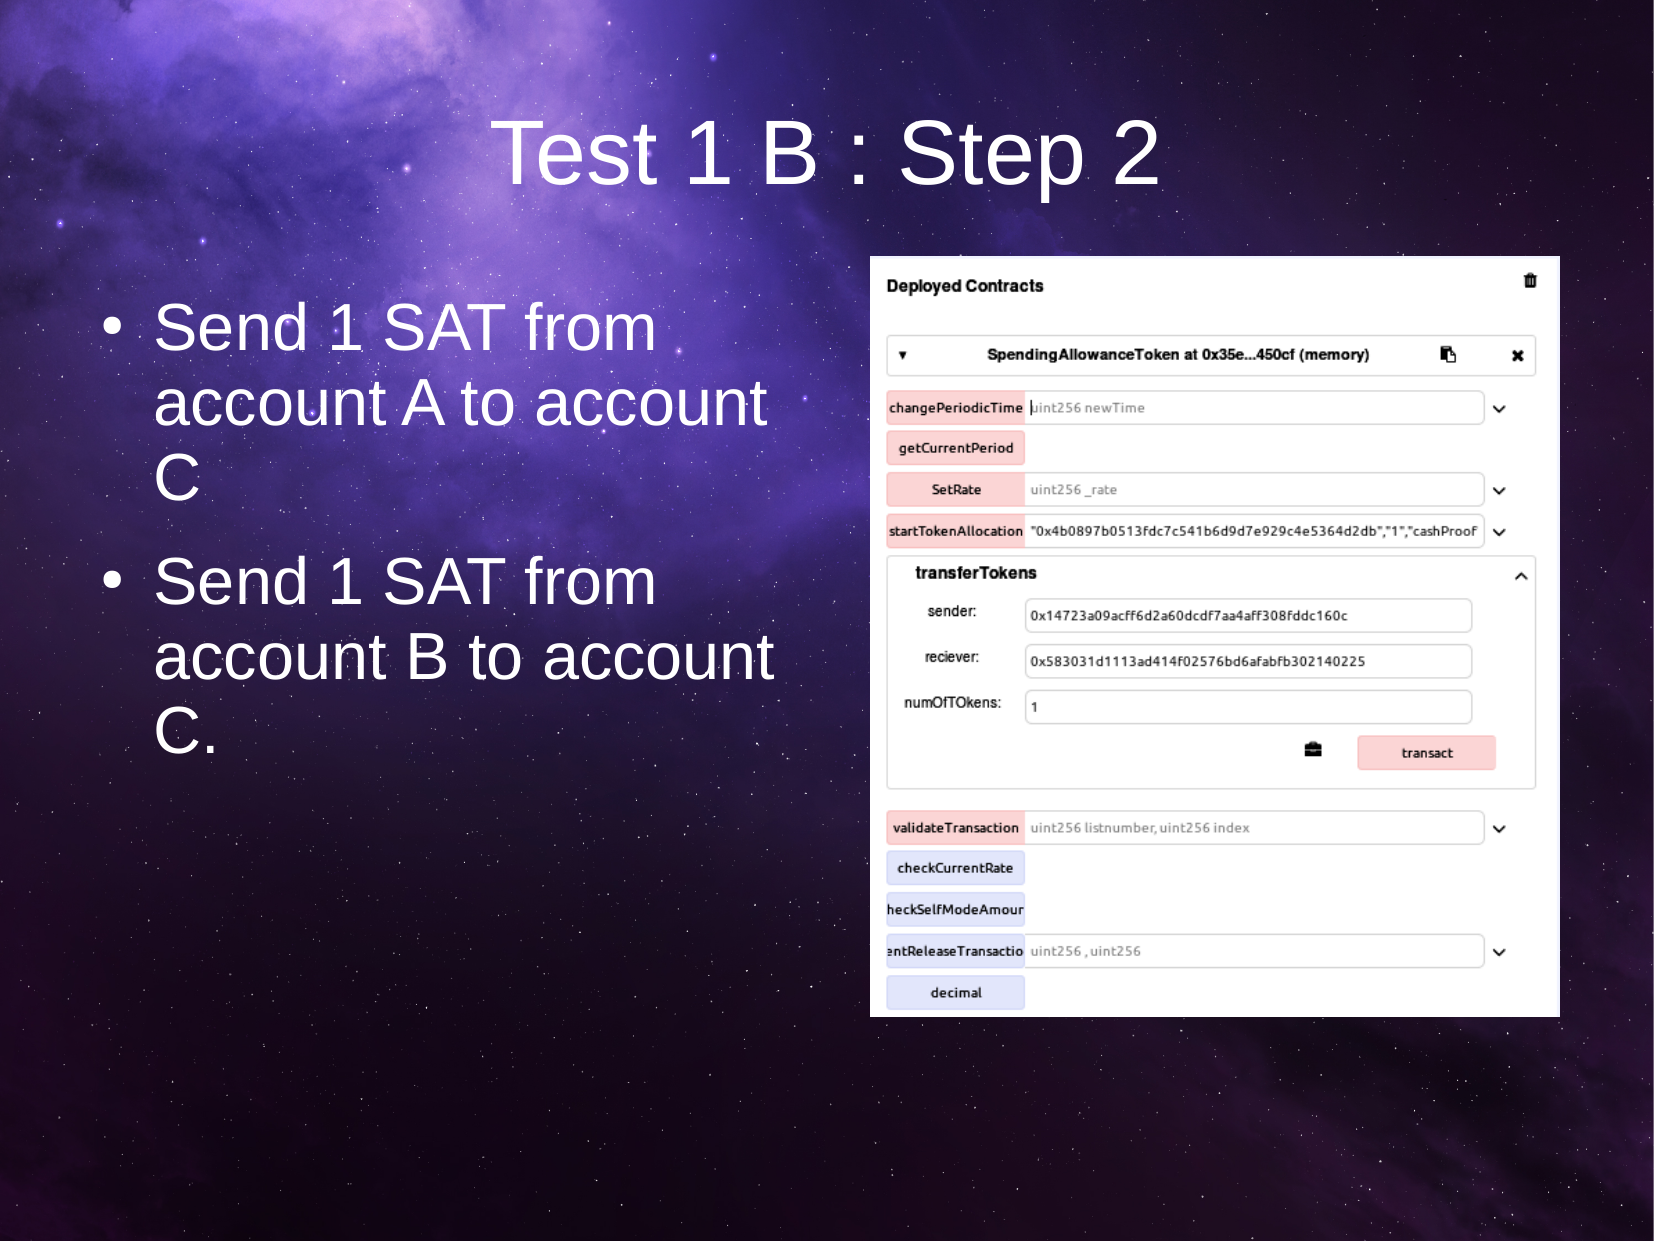

# Test 1 B : Step 2
Send 1 SAT from account A to account C
Send 1 SAT from account B to account C.